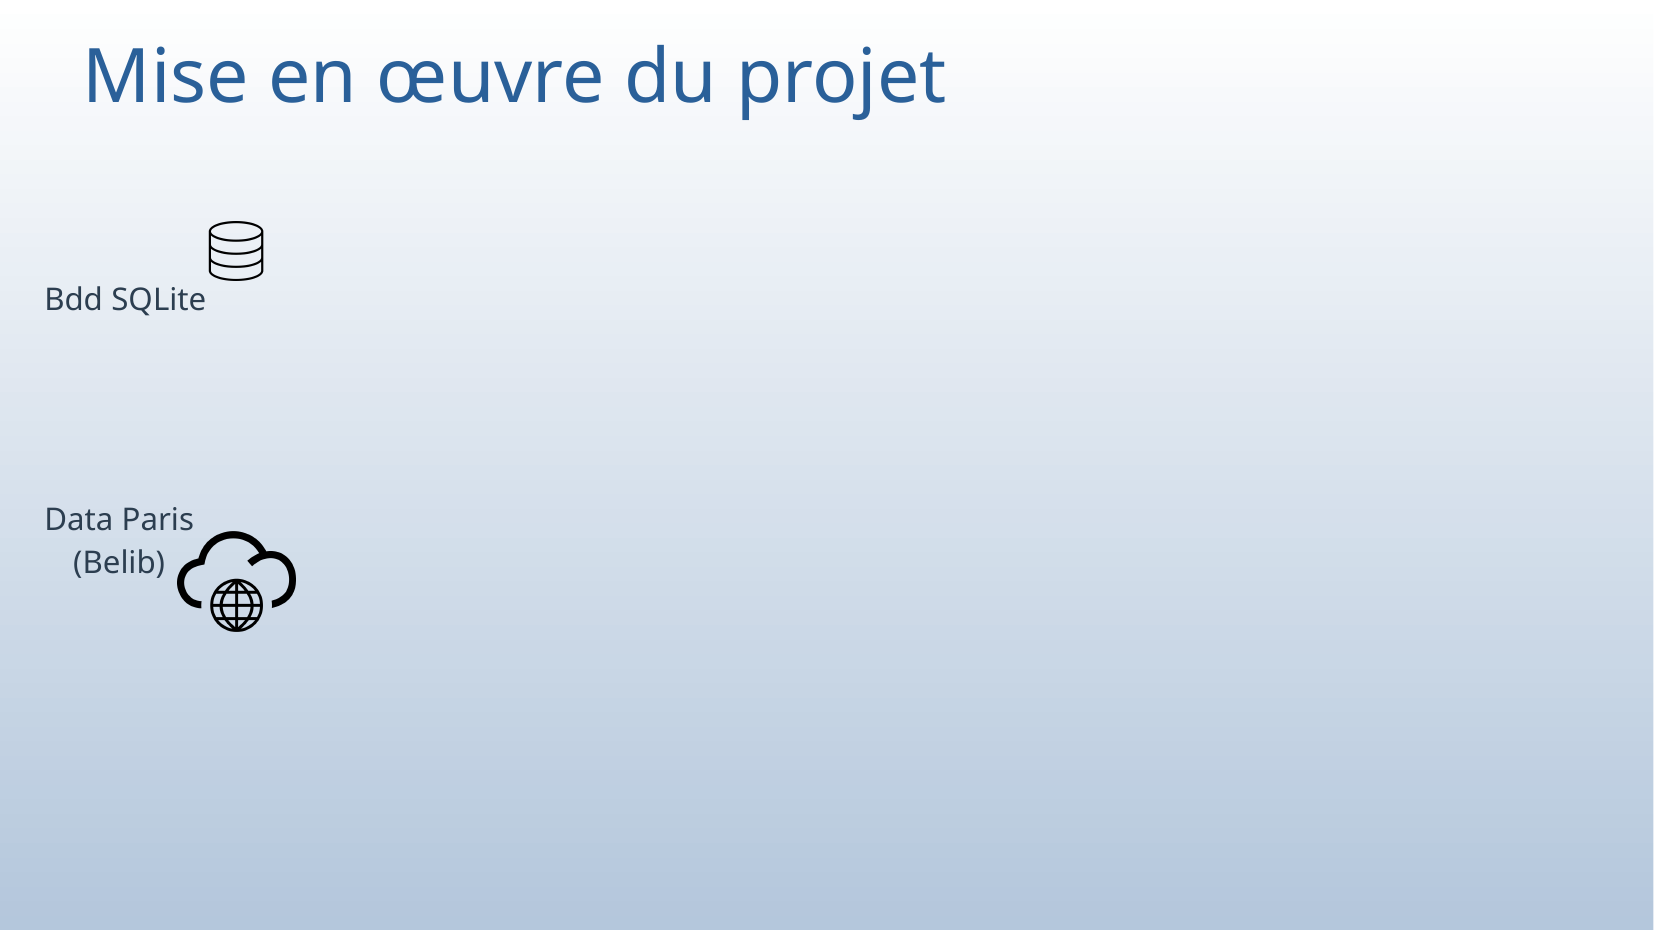

# Mise en œuvre du projet
Bdd SQLite
Data Paris (Belib)